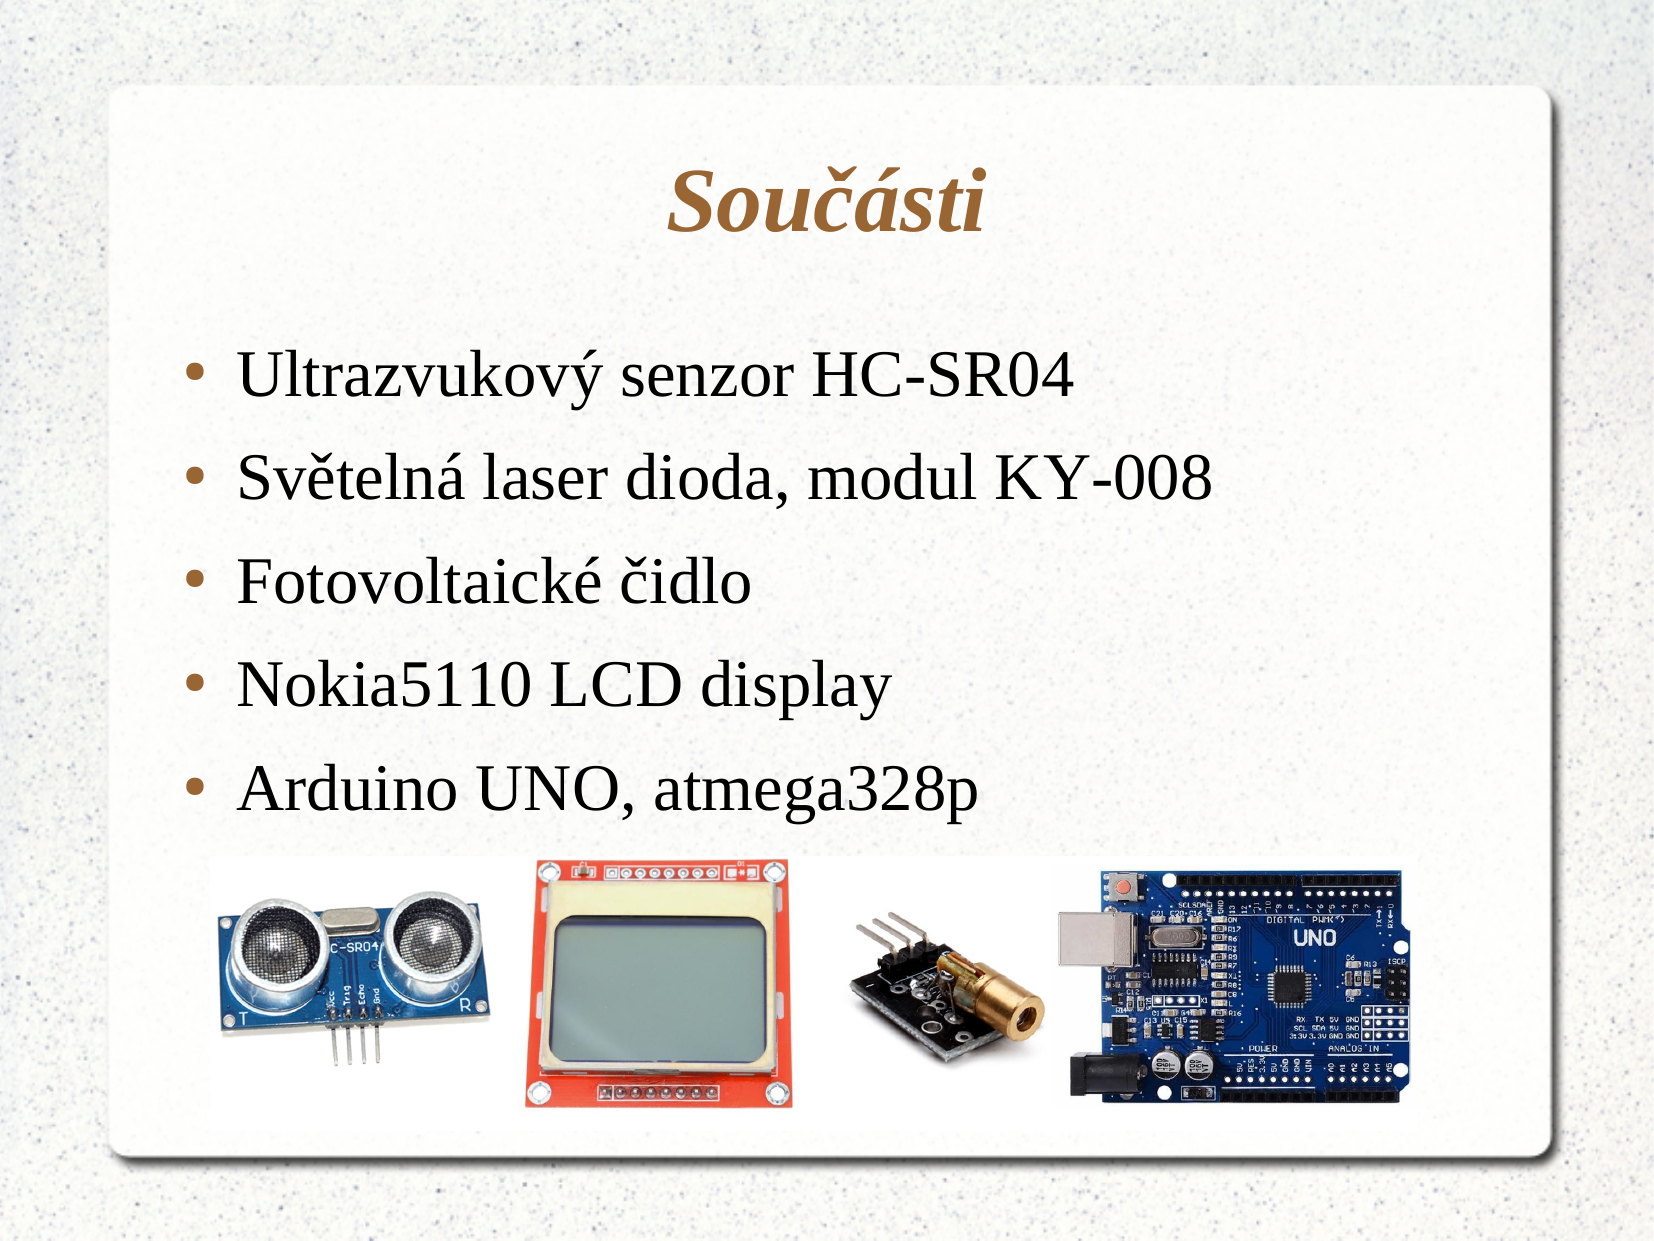

# Součásti
Ultrazvukový senzor HC-SR04
Světelná laser dioda, modul KY-008
Fotovoltaické čidlo
Nokia5110 LCD display
Arduino UNO, atmega328p